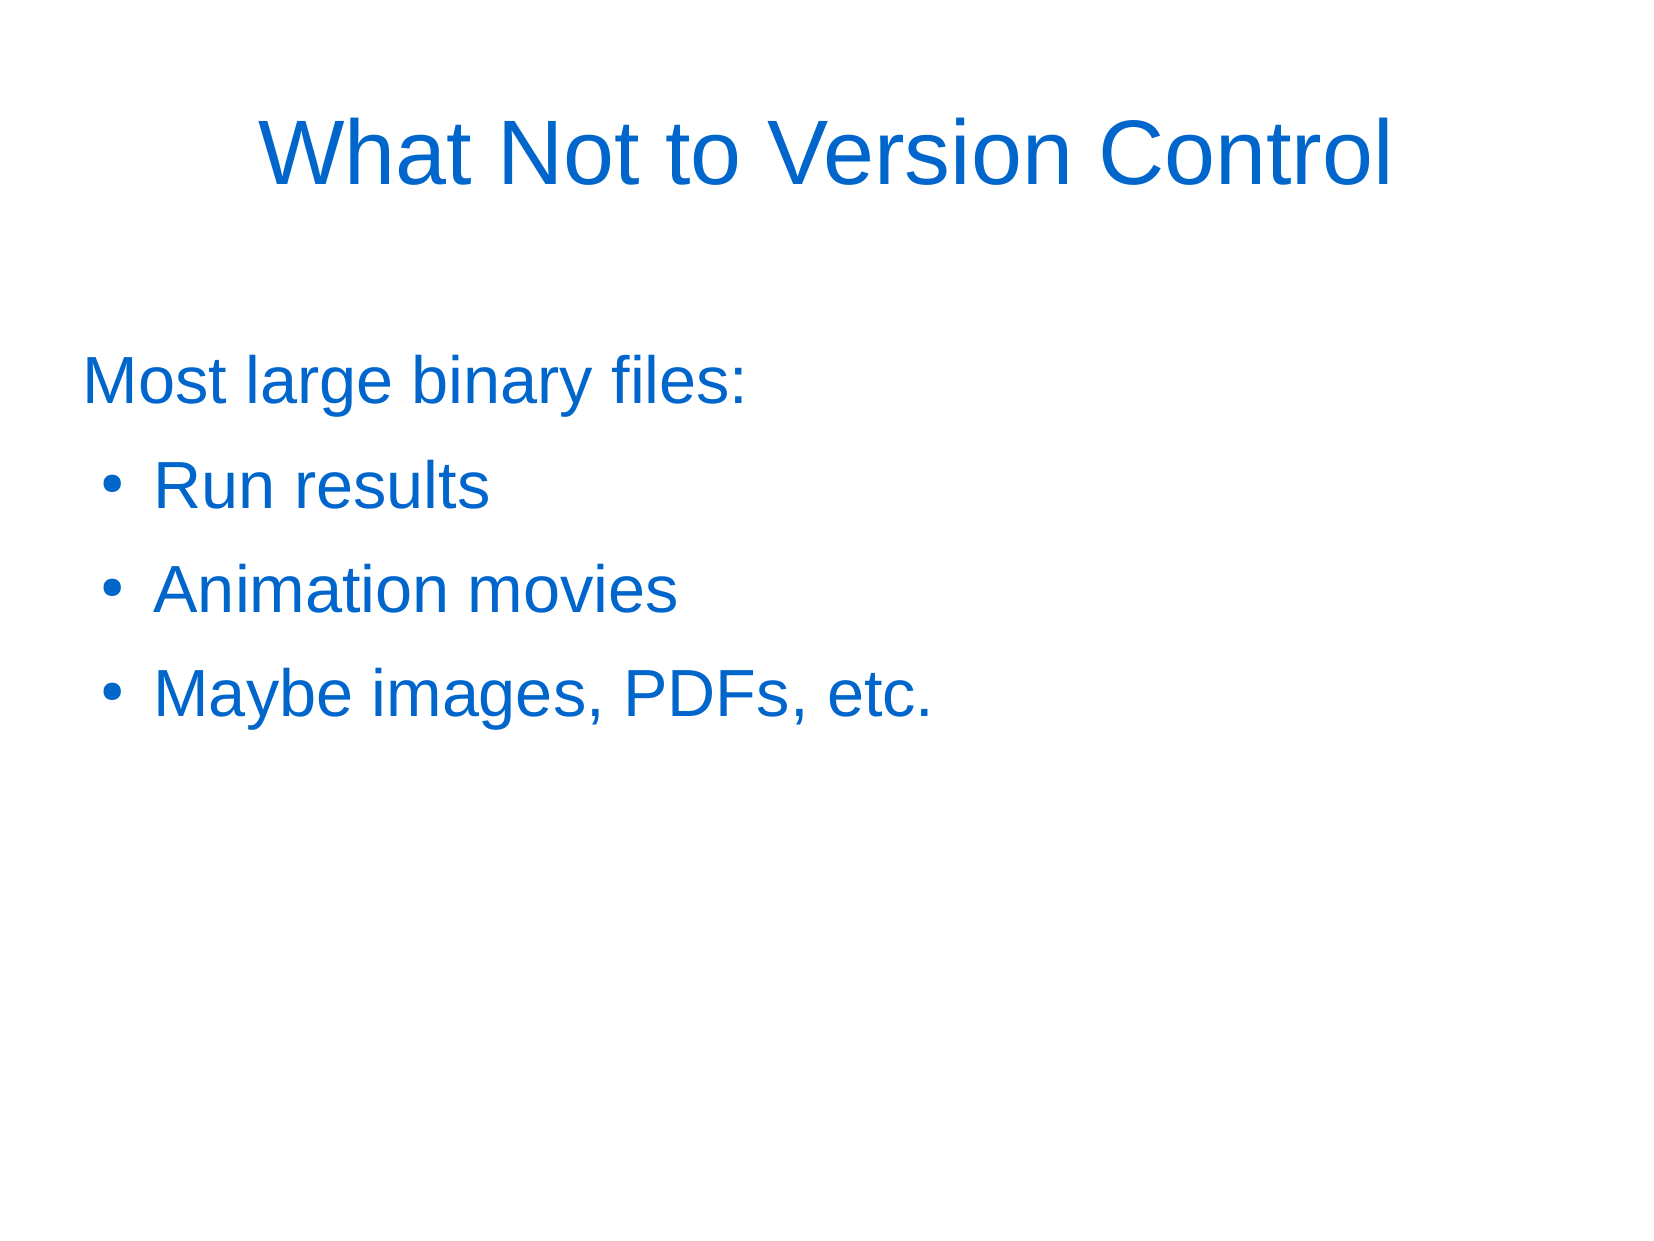

# What Not to Version Control
Most large binary files:
Run results
Animation movies
Maybe images, PDFs, etc.